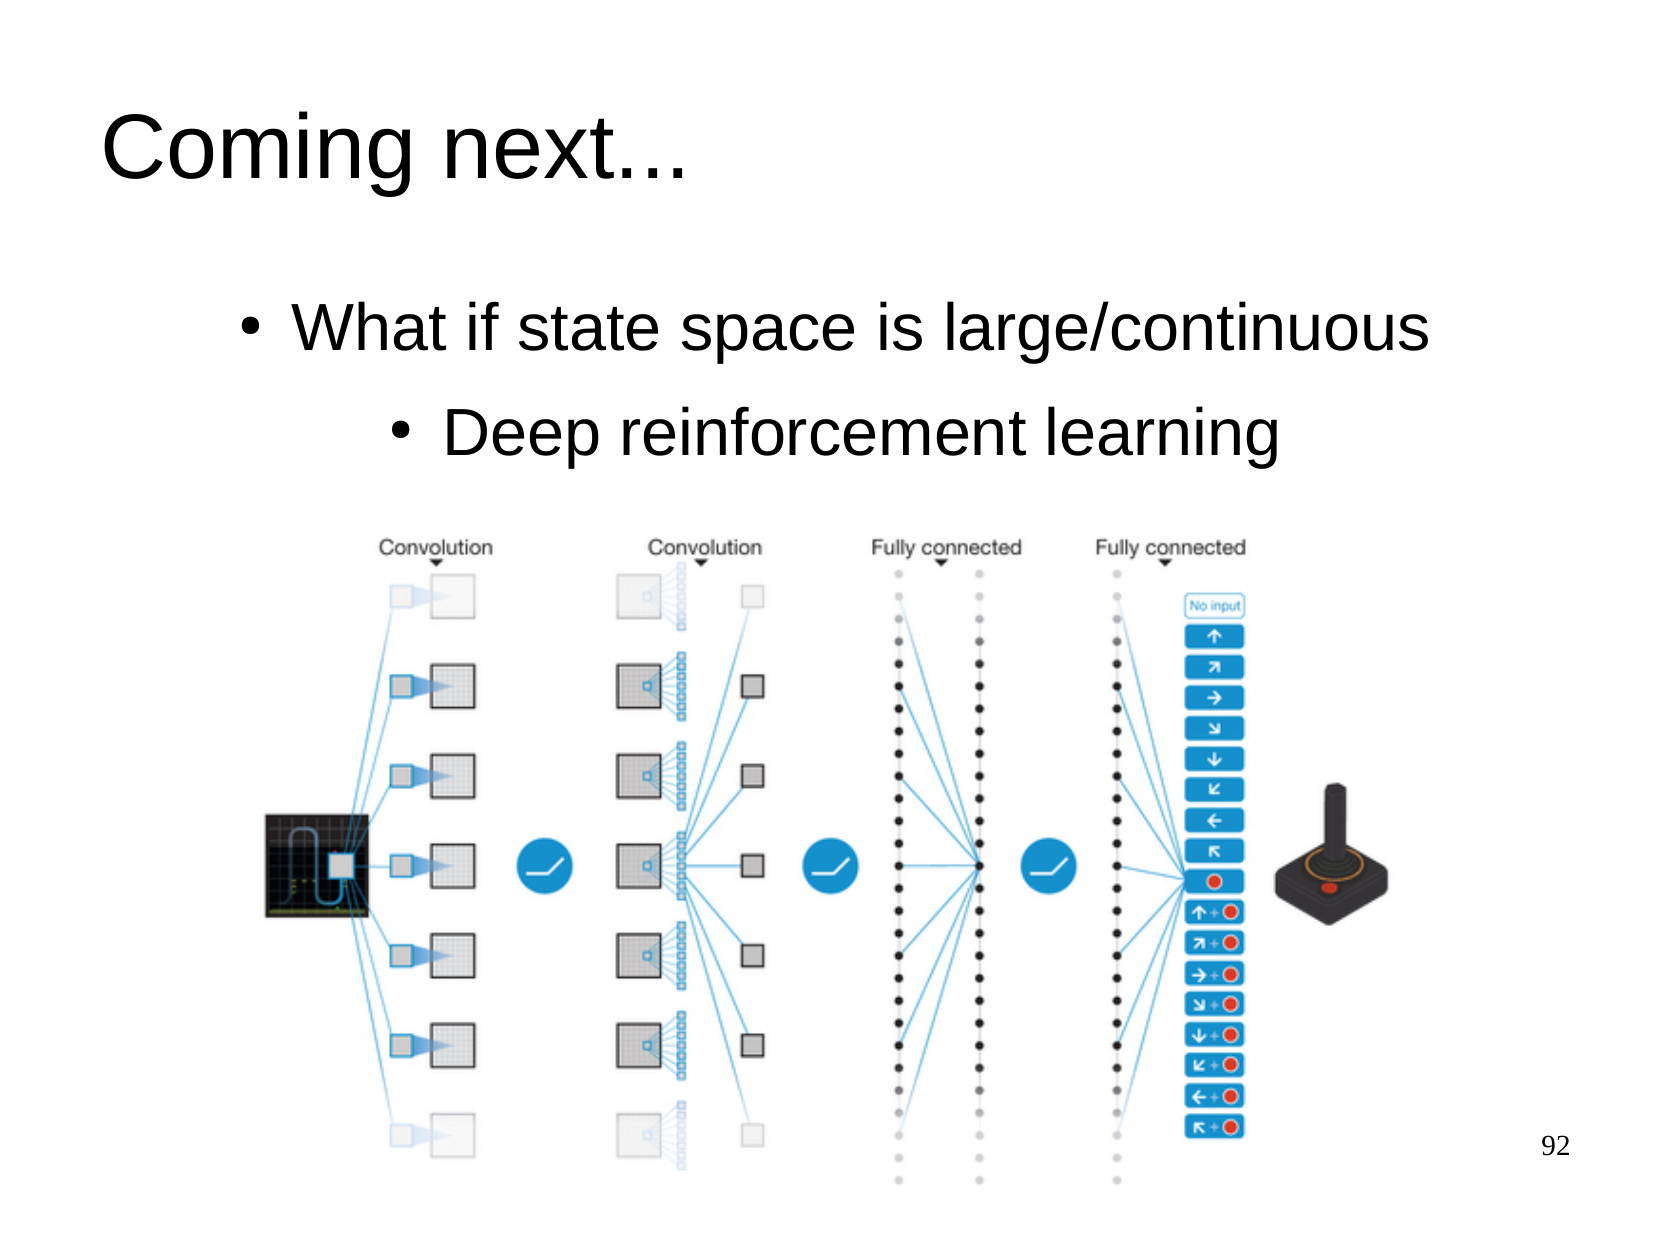

# Coming next...
What if state space is large/continuous
Deep reinforcement learning
92